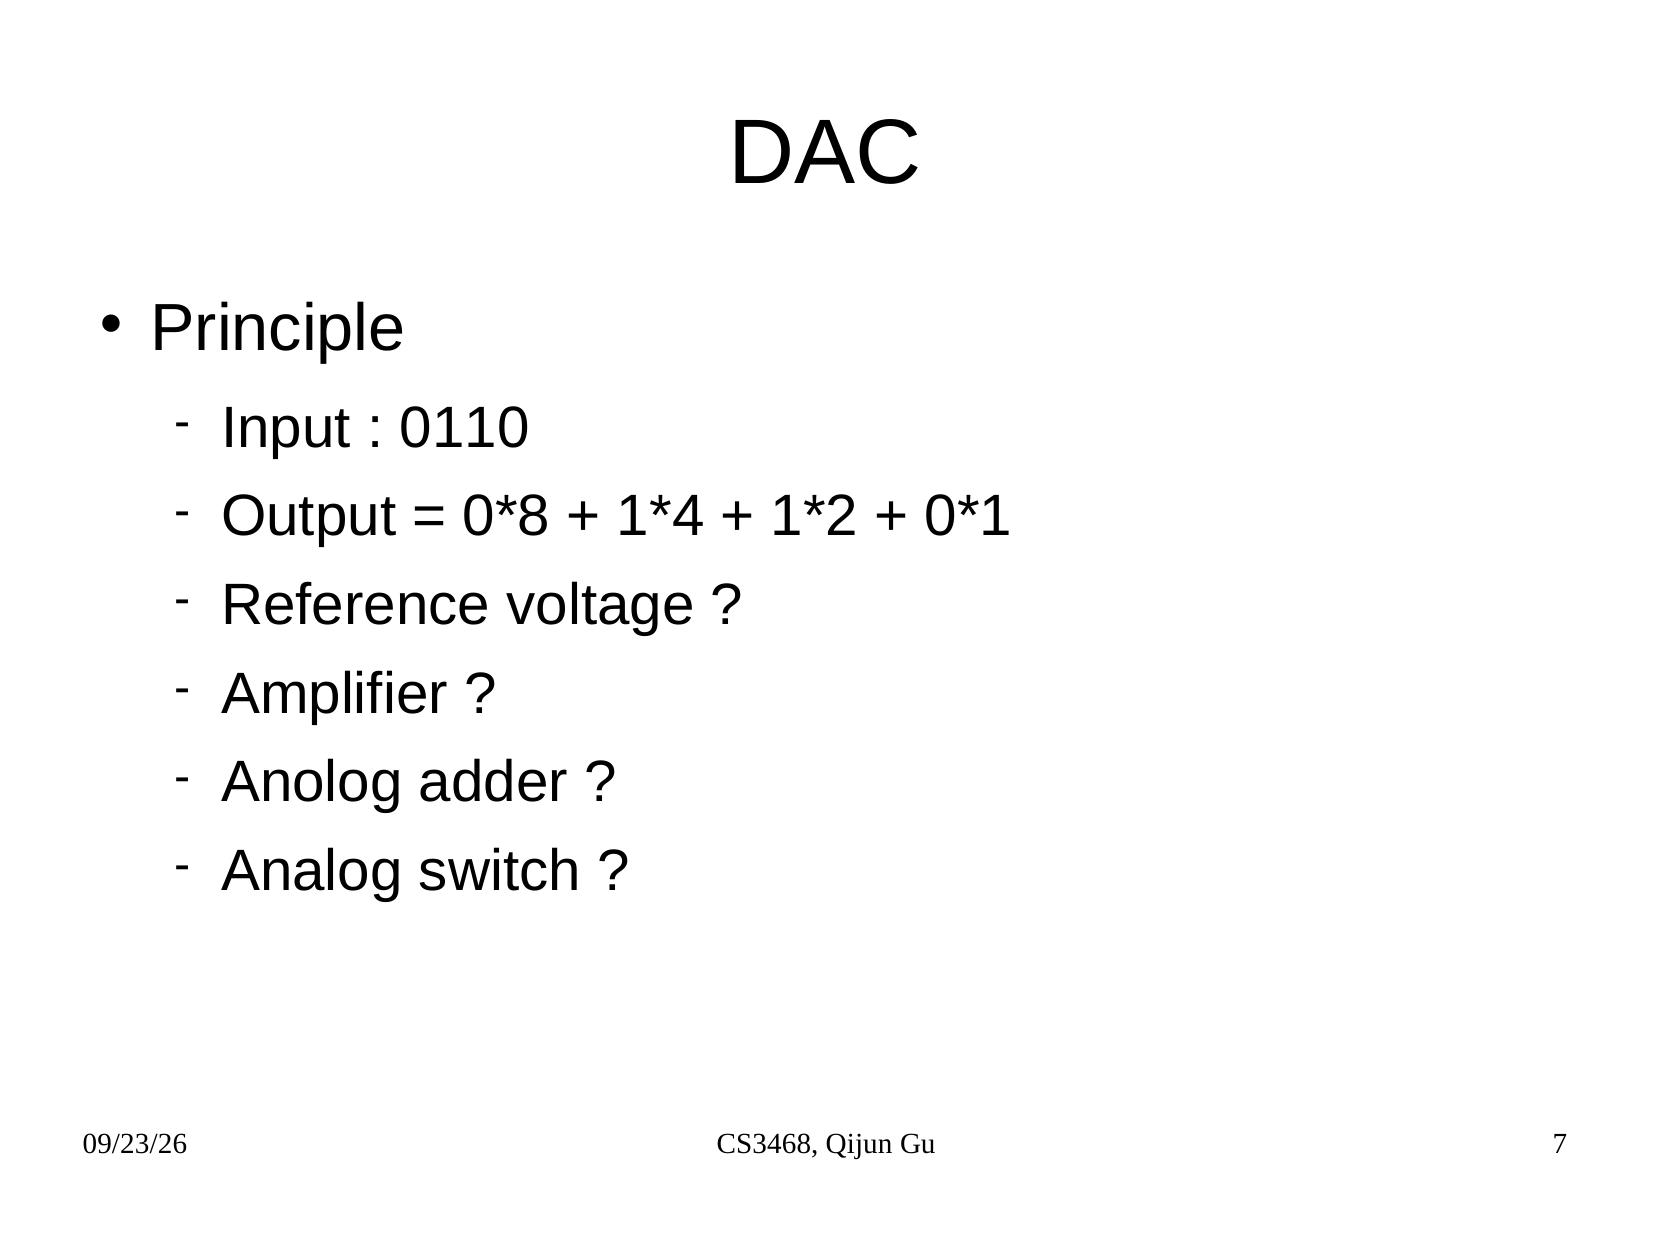

# DAC
Principle
Input : 0110
Output = 0*8 + 1*4 + 1*2 + 0*1
Reference voltage ?
Amplifier ?
Anolog adder ?
Analog switch ?
CS3468, Qijun Gu
7